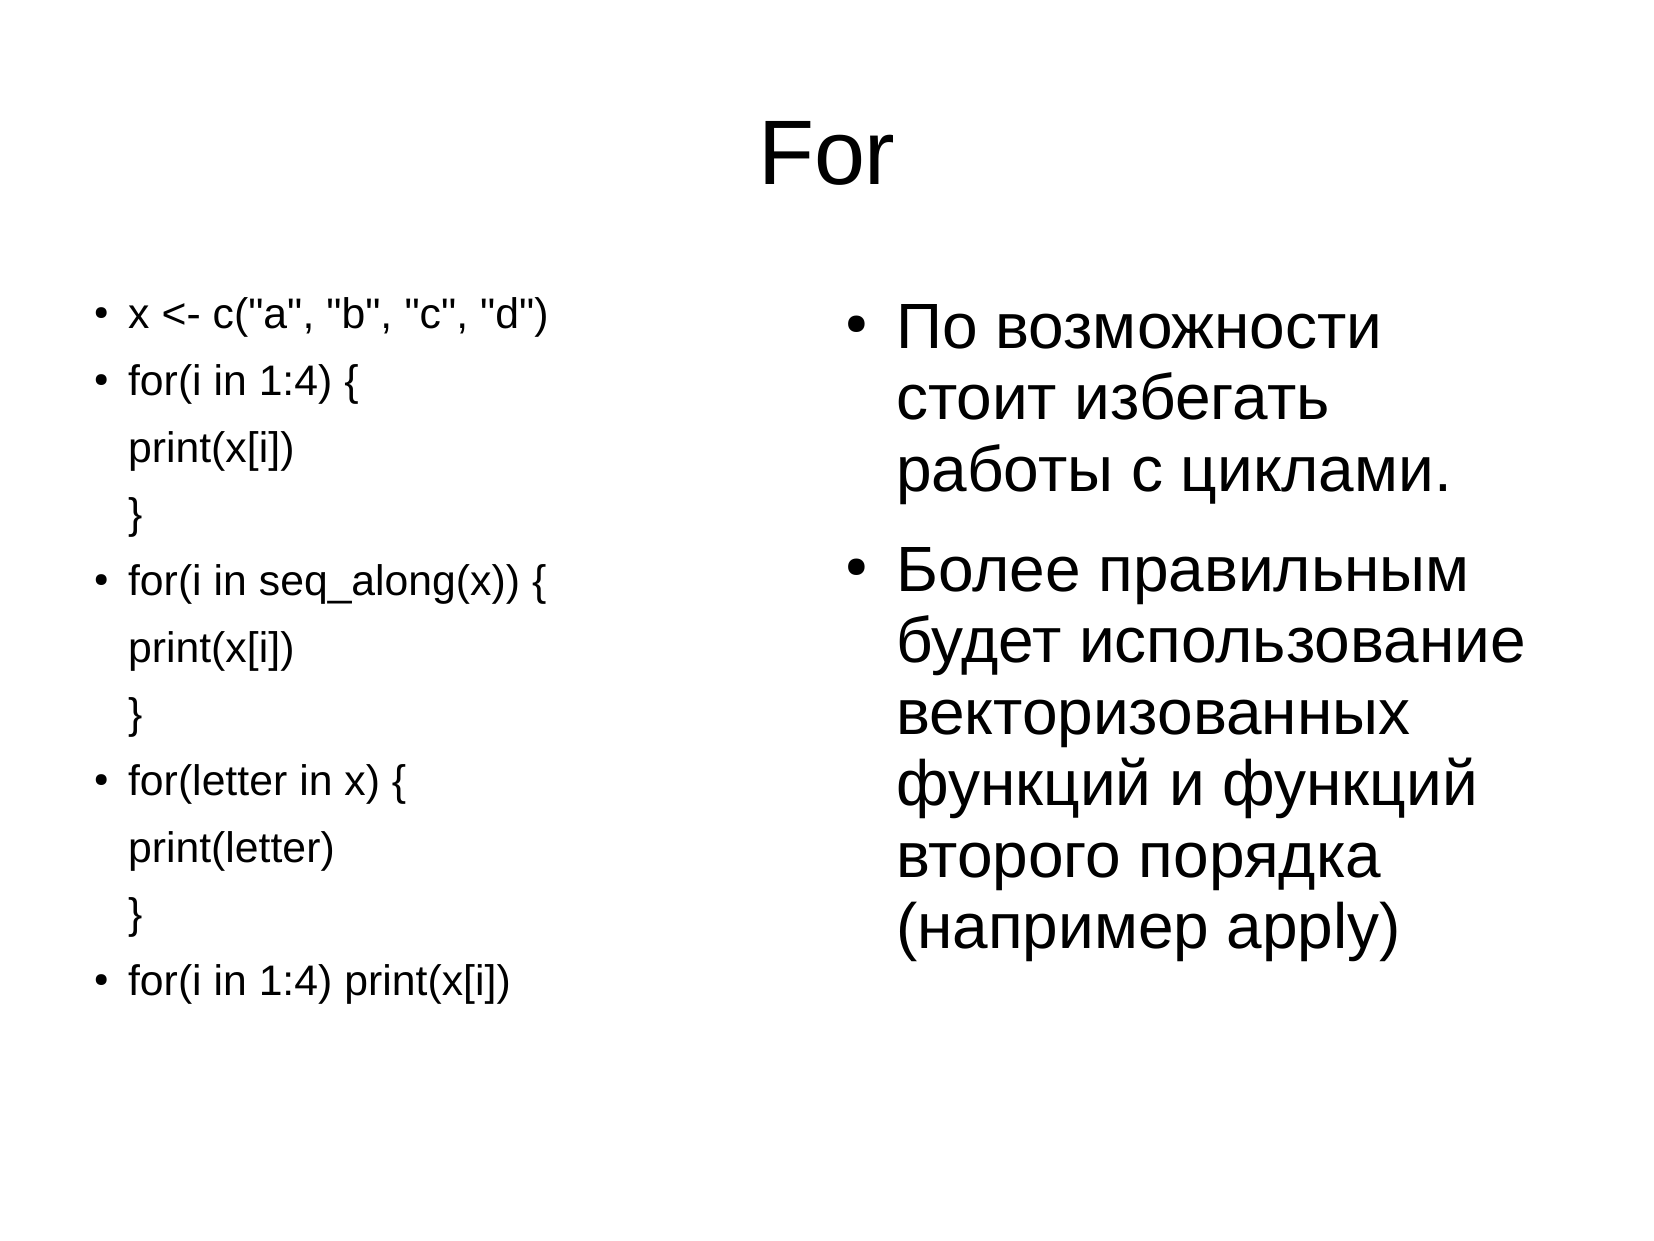

# For
x <- c("a", "b", "c", "d")
for(i in 1:4) {
print(x[i])
}
for(i in seq_along(x)) {
print(x[i])
}
for(letter in x) {
print(letter)
}
for(i in 1:4) print(x[i])
По возможности стоит избегать работы с циклами.
Более правильным будет использование векторизованных функций и функций второго порядка (например apply)